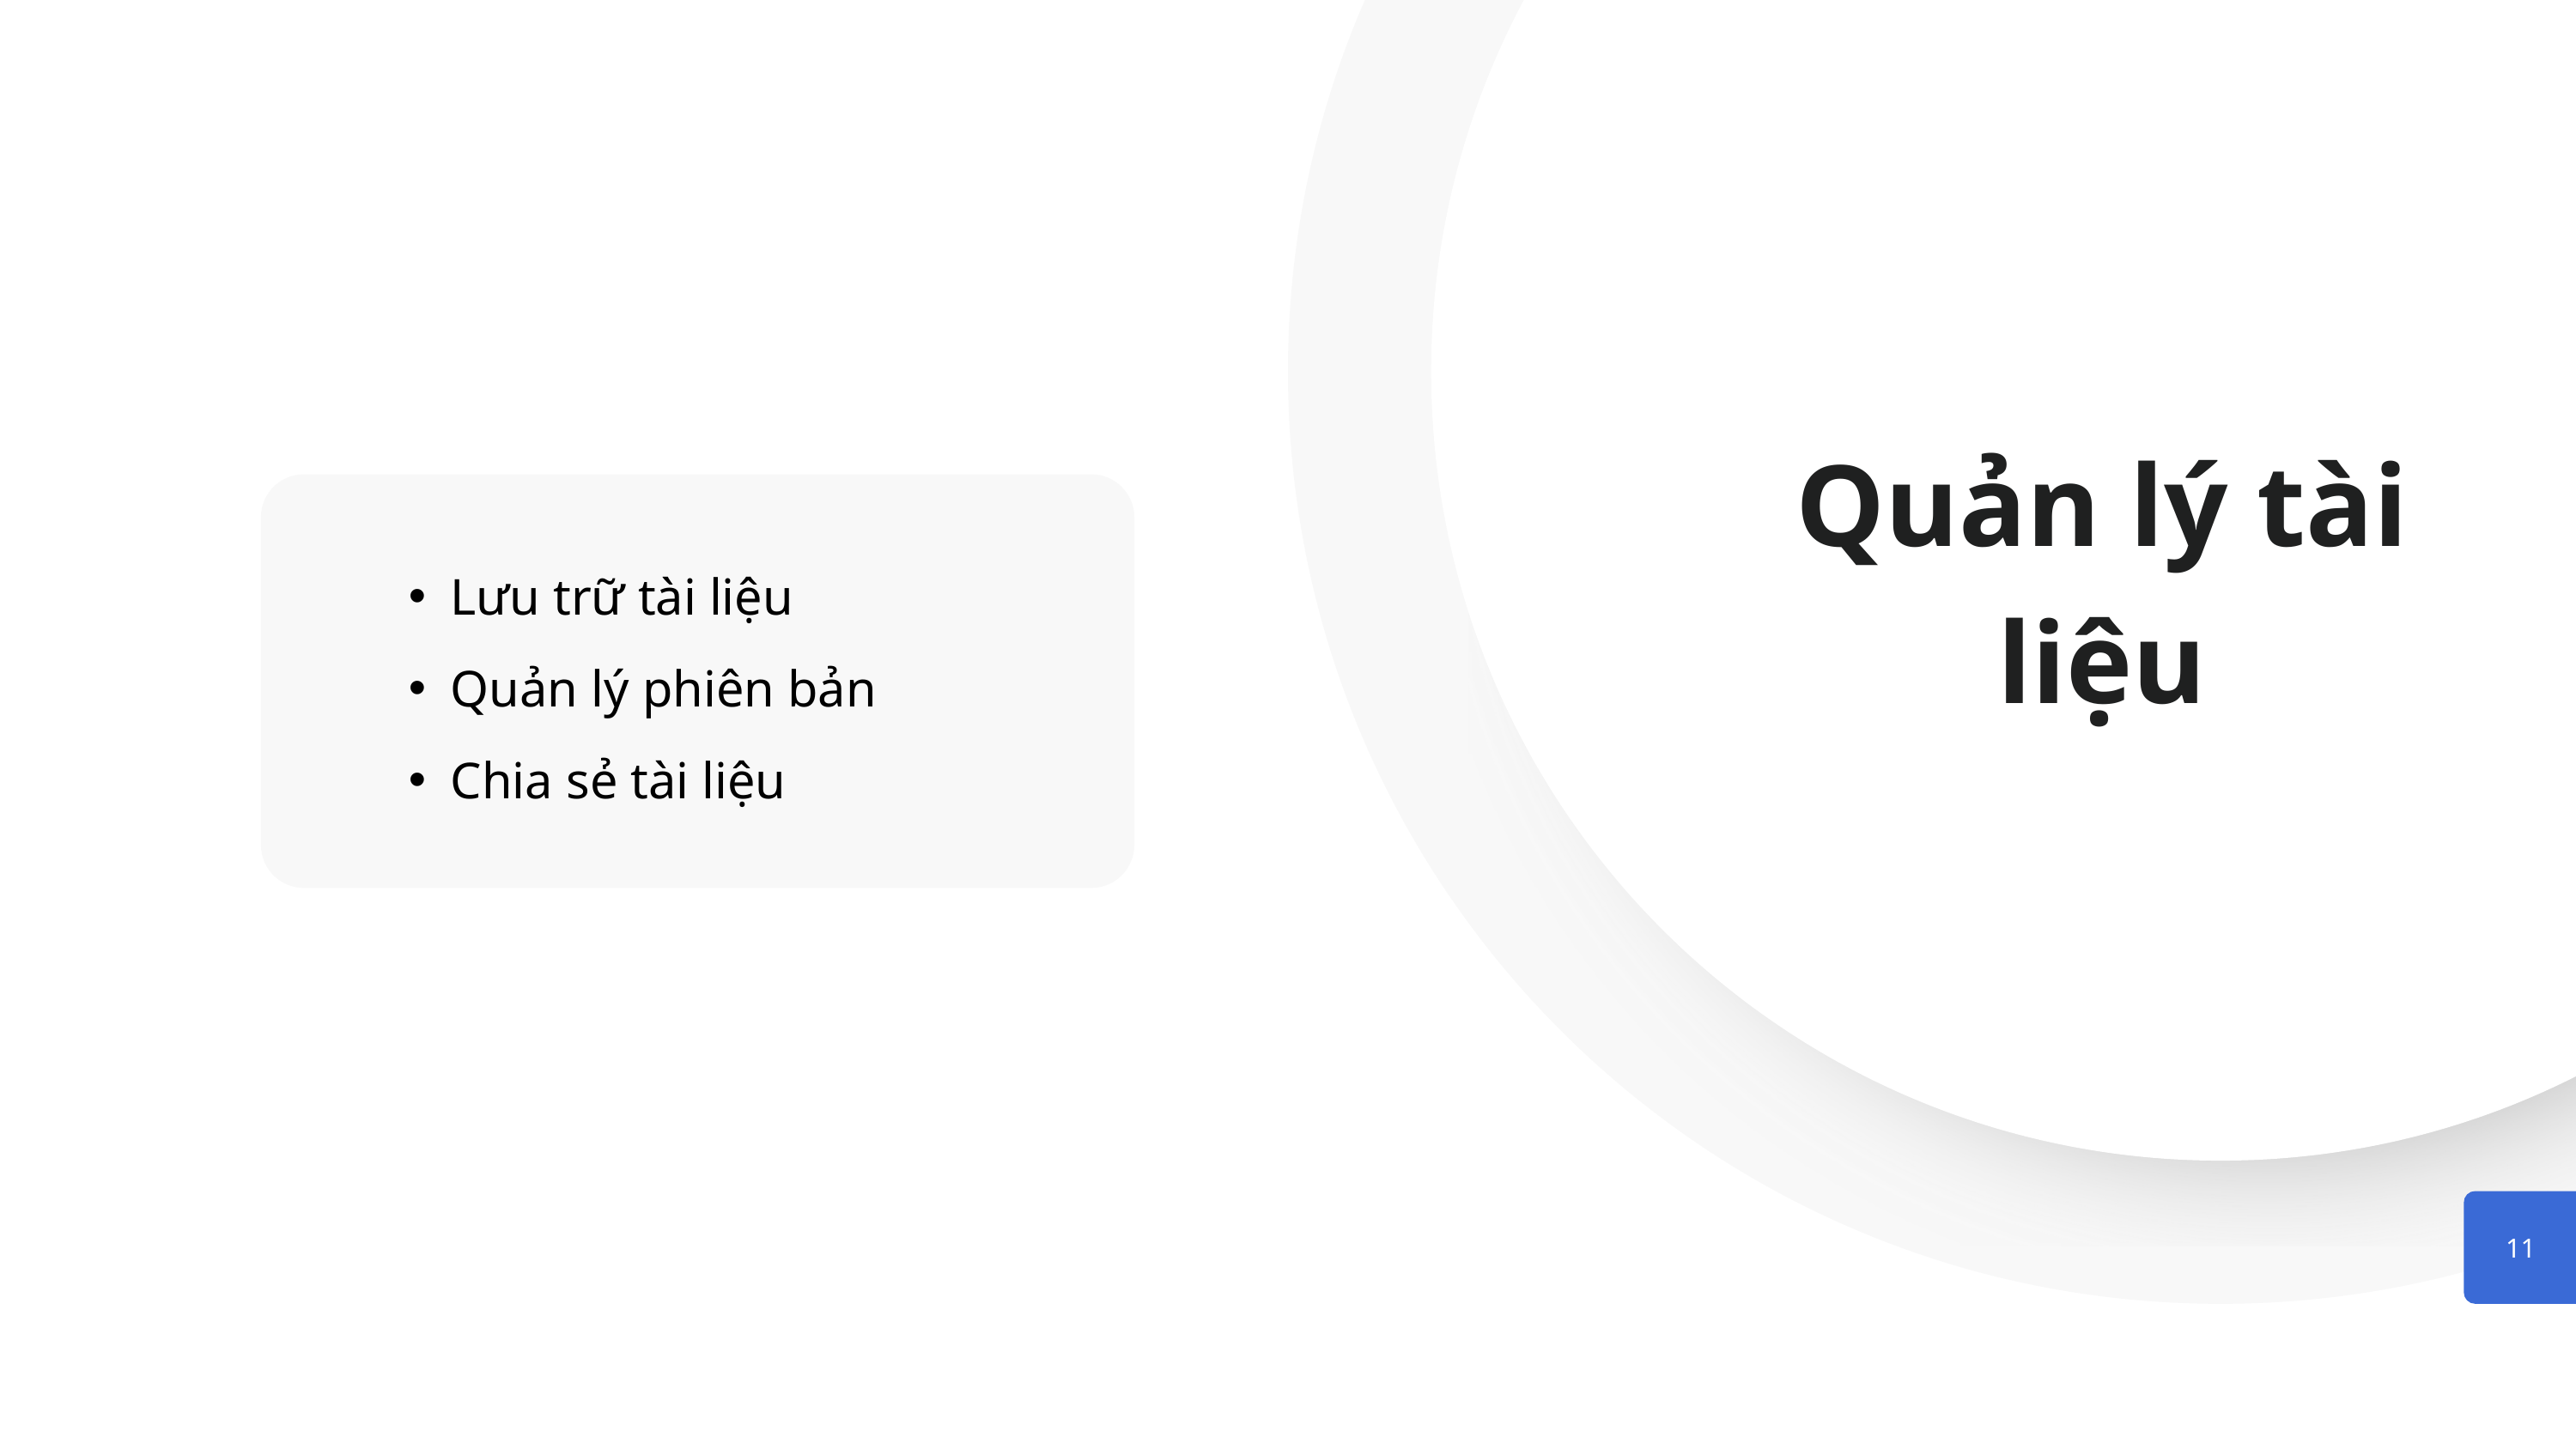

Quản lý tài liệu
Lưu trữ tài liệu
Quản lý phiên bản
Chia sẻ tài liệu
11